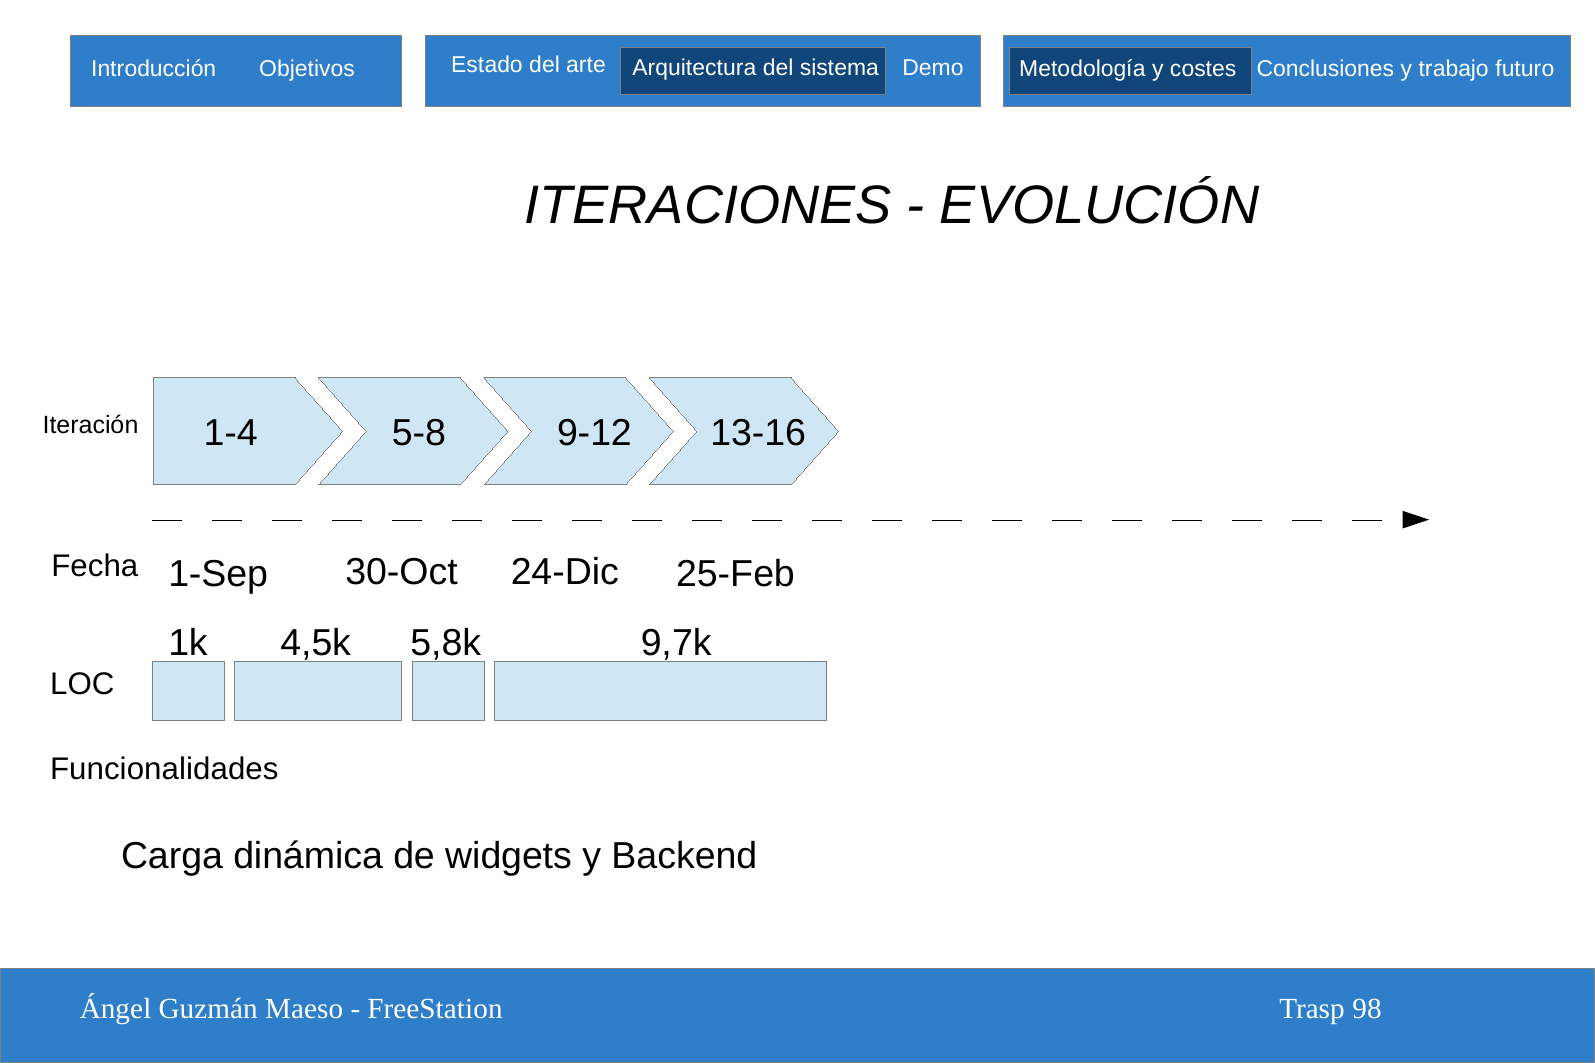

Metodología y costes
Metodología y costes
Conclusiones y trabajo futuro
Conclusiones y trabajo futuro
Introducción
# Objetivos
Estado del arte
Estado del arte
Arquitectura del sistema
Arquitectura del sistema
Demo
Demo
ITERACIONES - EVOLUCIÓN
Iteración
1-4
5-8
9-12
13-16
Fecha
30-Oct
24-Dic
1-Sep
25-Feb
1k
4,5k
5,8k
9,7k
LOC
Funcionalidades
Carga dinámica de widgets y Backend
98